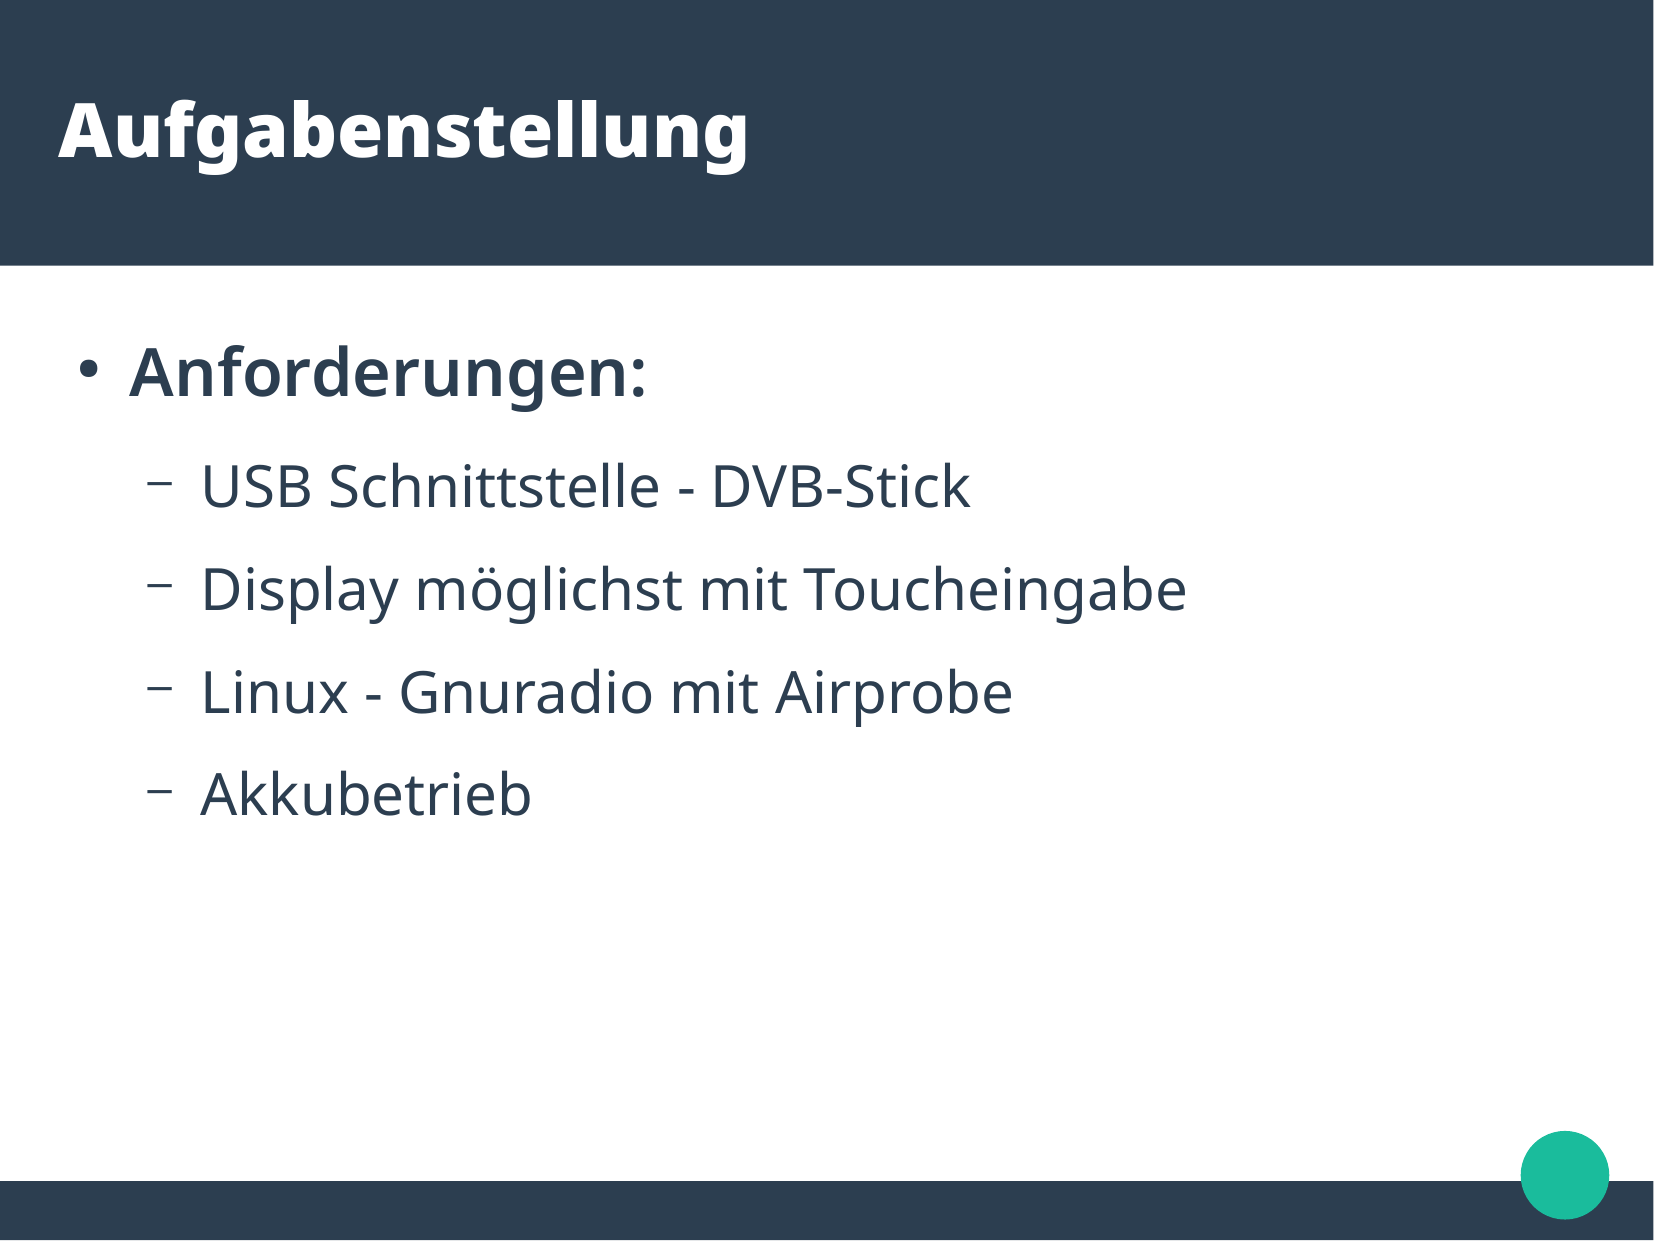

# Aufgabenstellung
Anforderungen:
USB Schnittstelle - DVB-Stick
Display möglichst mit Toucheingabe
Linux - Gnuradio mit Airprobe
Akkubetrieb